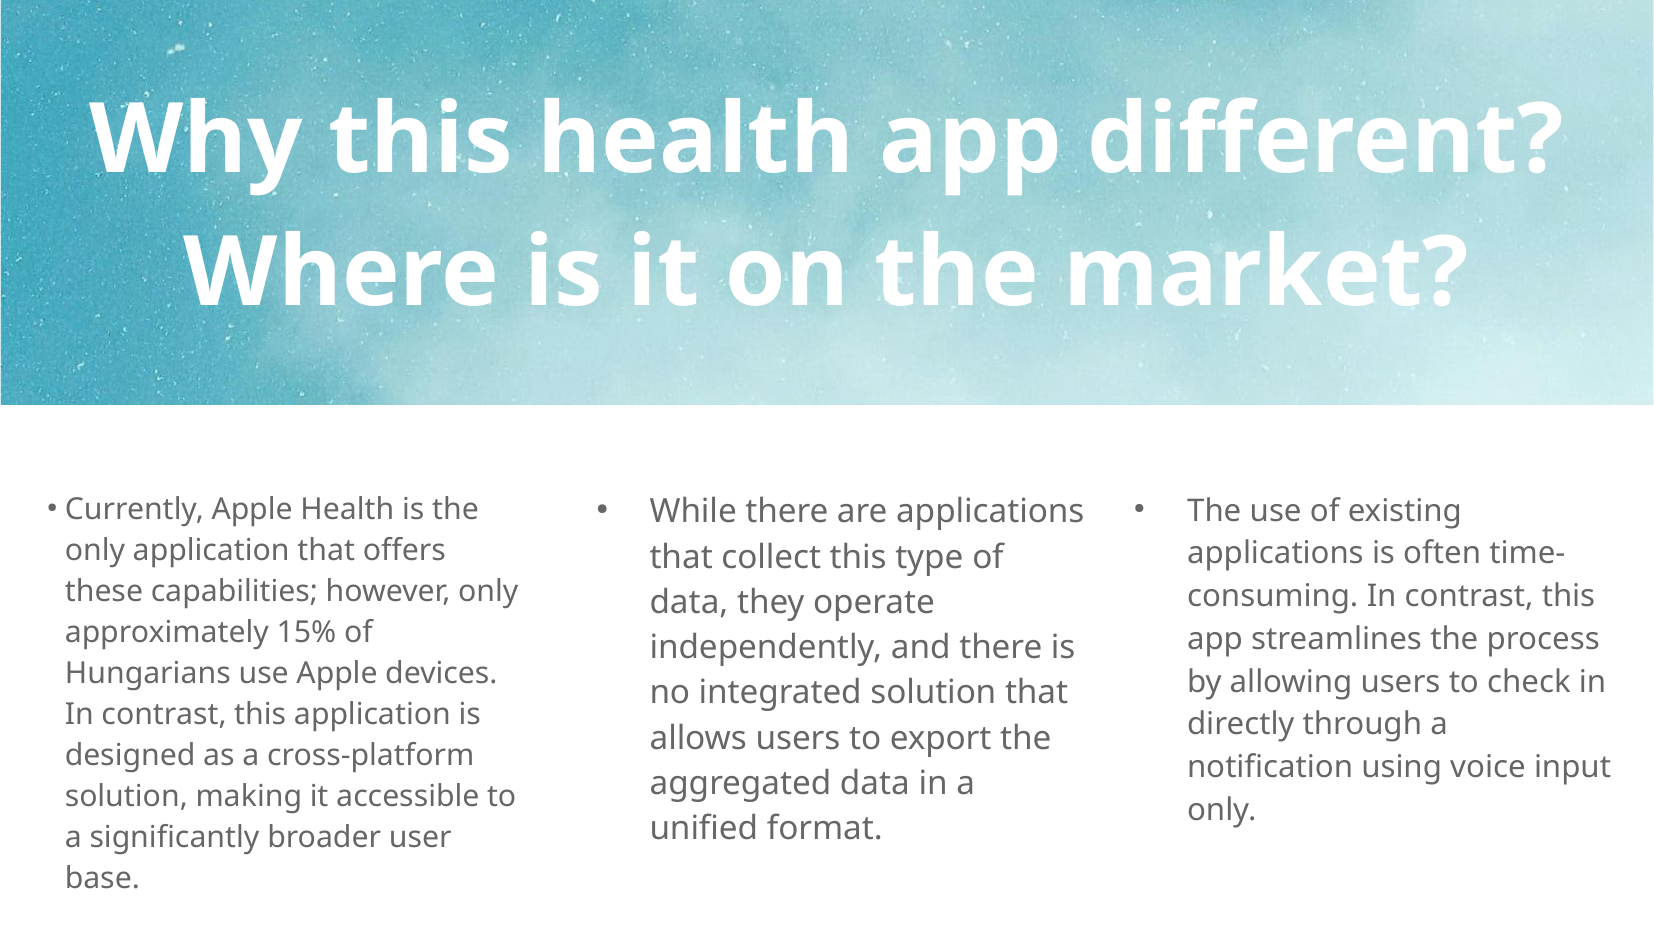

Why this health app different? Where is it on the market?
# Currently, Apple Health is the only application that offers these capabilities; however, only approximately 15% of Hungarians use Apple devices. In contrast, this application is designed as a cross-platform solution, making it accessible to a significantly broader user base.
While there are applications that collect this type of data, they operate independently, and there is no integrated solution that allows users to export the aggregated data in a unified format.
The use of existing applications is often time-consuming. In contrast, this app streamlines the process by allowing users to check in directly through a notification using voice input only.